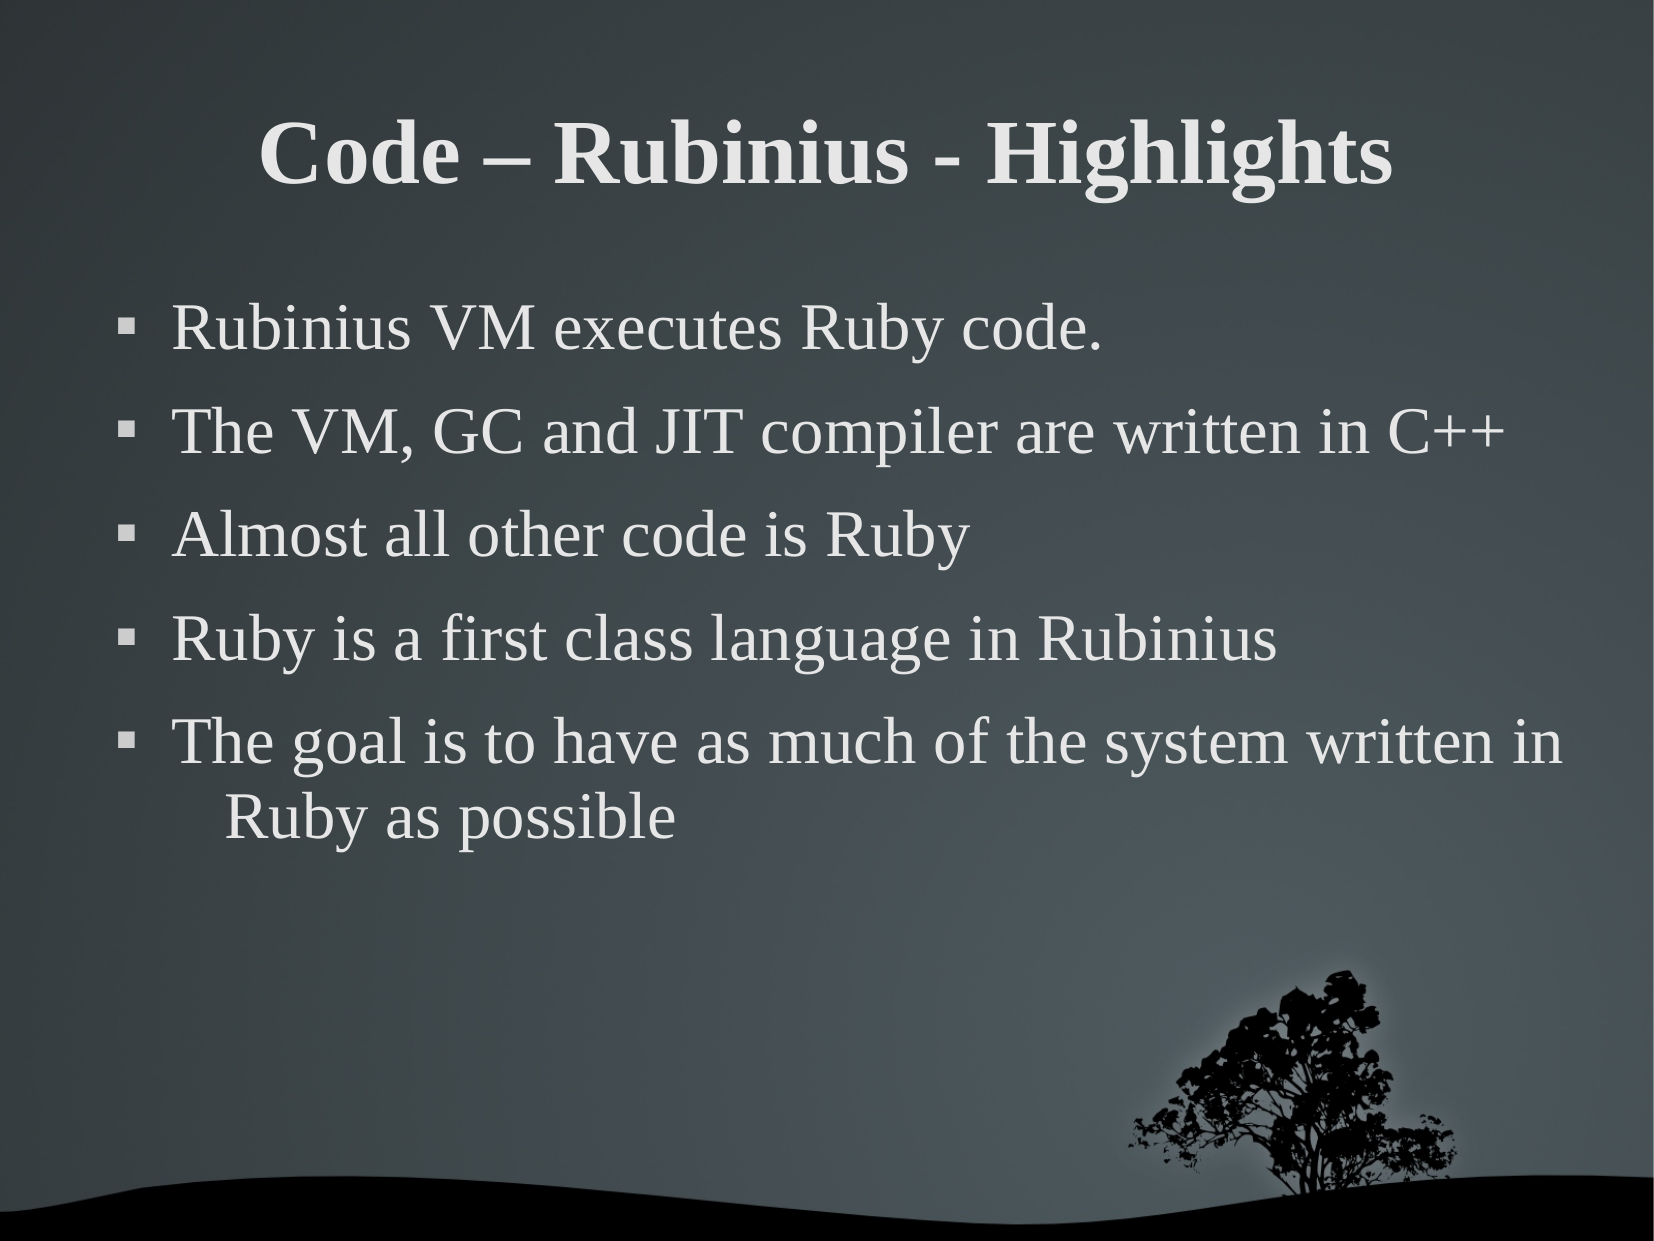

# Code – Rubinius - Highlights
Rubinius VM executes Ruby code.
The VM, GC and JIT compiler are written in C++
Almost all other code is Ruby
Ruby is a first class language in Rubinius
The goal is to have as much of the system written in Ruby as possible